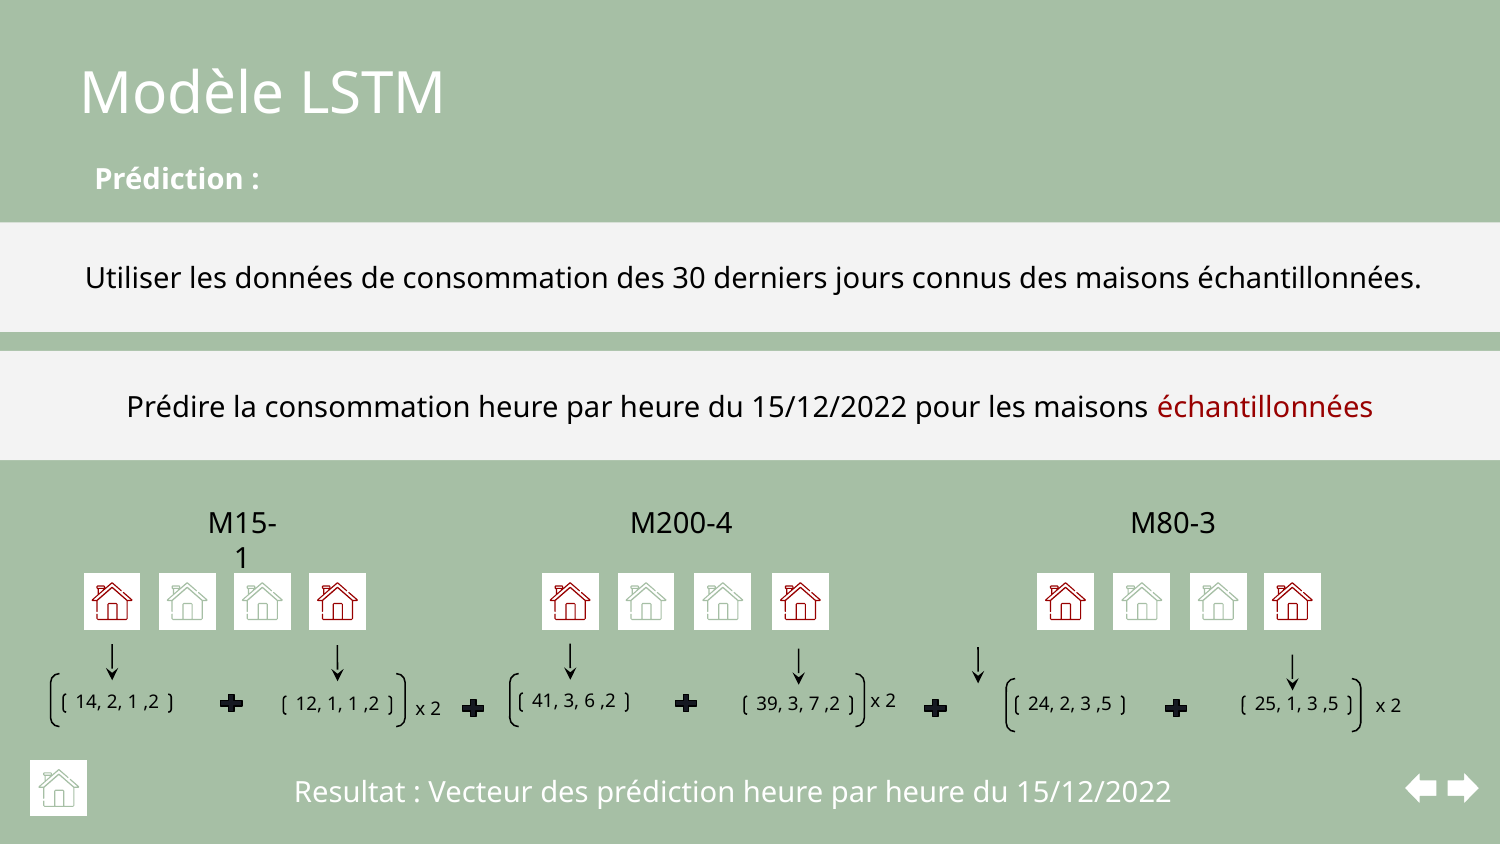

# Modèle LSTM
Prédiction :
 Utiliser les données de consommation des 30 derniers jours connus des maisons échantillonnées.
Prédire la consommation heure par heure du 15/12/2022 pour les maisons échantillonnées
M15-1
M200-4
M80-3
41, 3, 6 ,2
x 2
14, 2, 1 ,2
12, 1, 1 ,2
39, 3, 7 ,2
24, 2, 3 ,5
25, 1, 3 ,5
x 2
x 2
Resultat : Vecteur des prédiction heure par heure du 15/12/2022